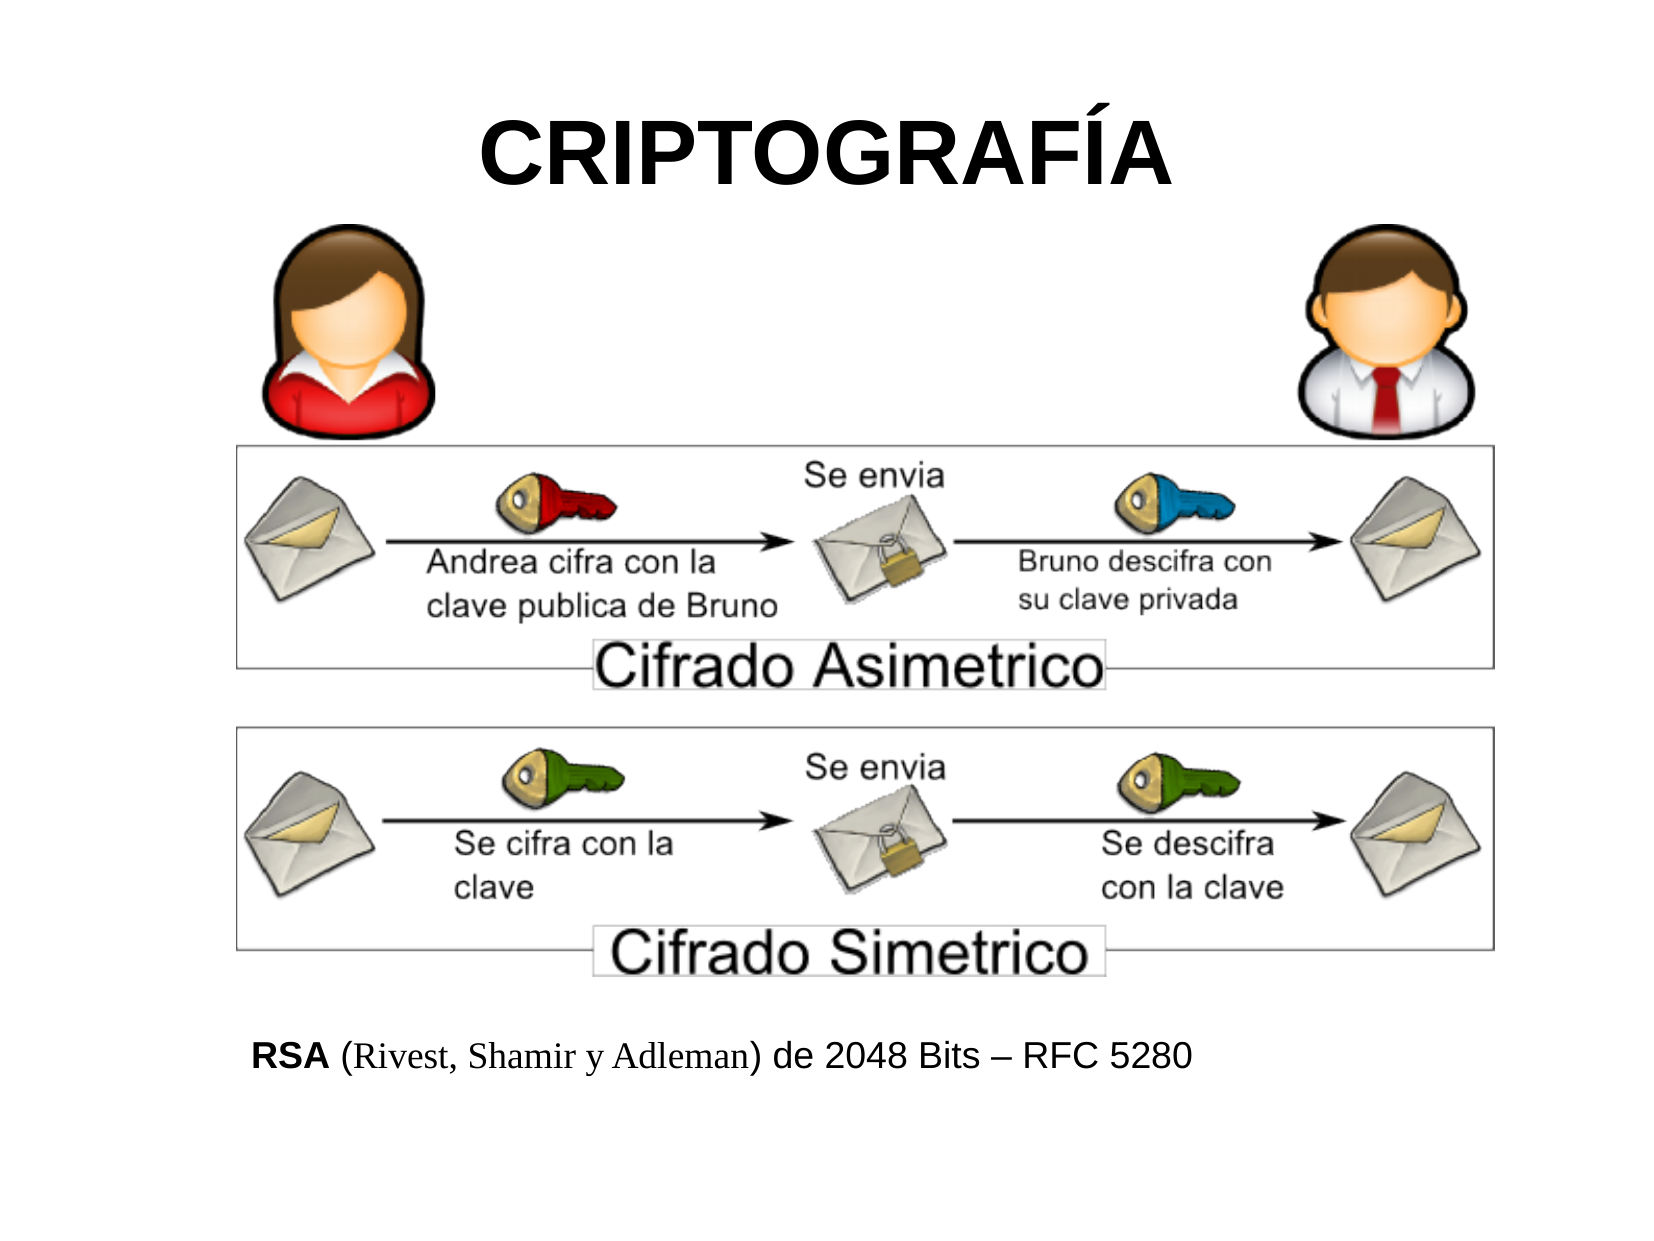

# CRIPTOGRAFÍA
RSA (Rivest, Shamir y Adleman) de 2048 Bits – RFC 5280